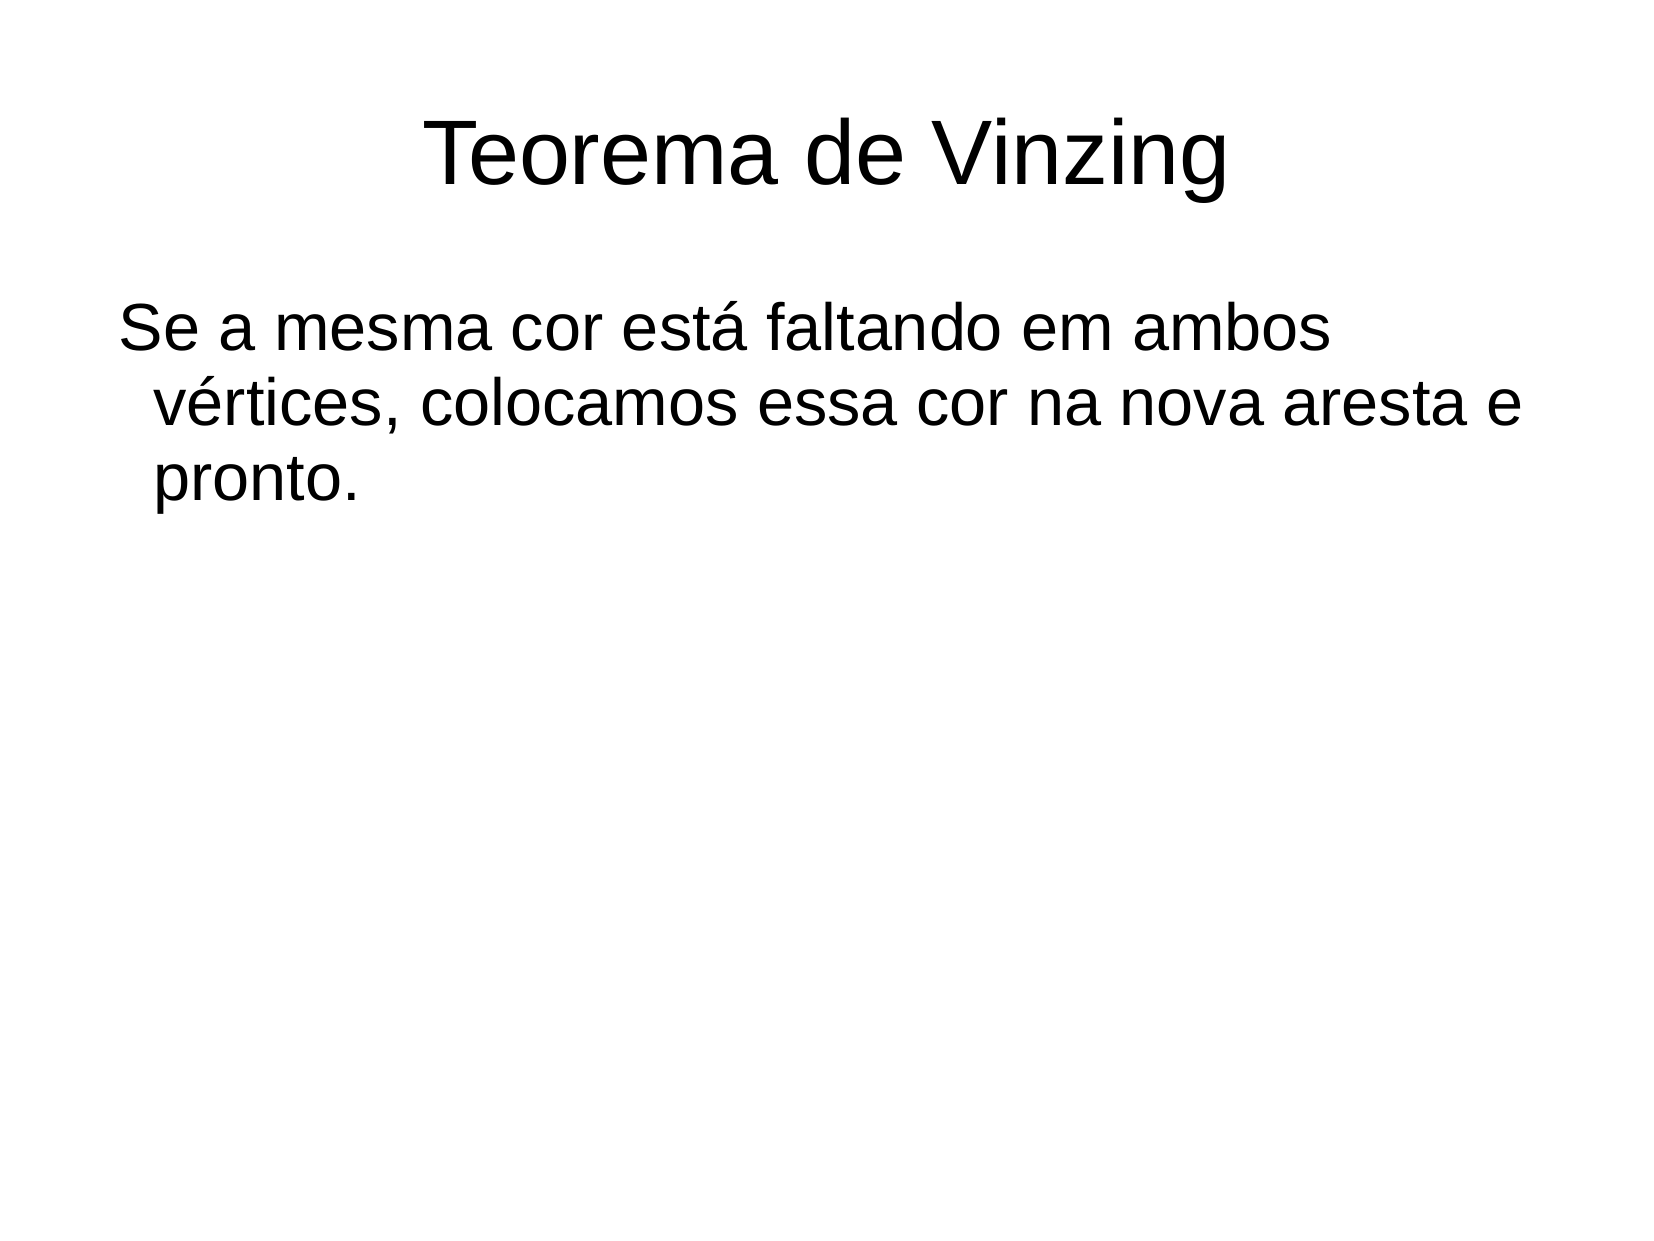

# Teorema de Vinzing
 Se a mesma cor está faltando em ambos vértices, colocamos essa cor na nova aresta e pronto.